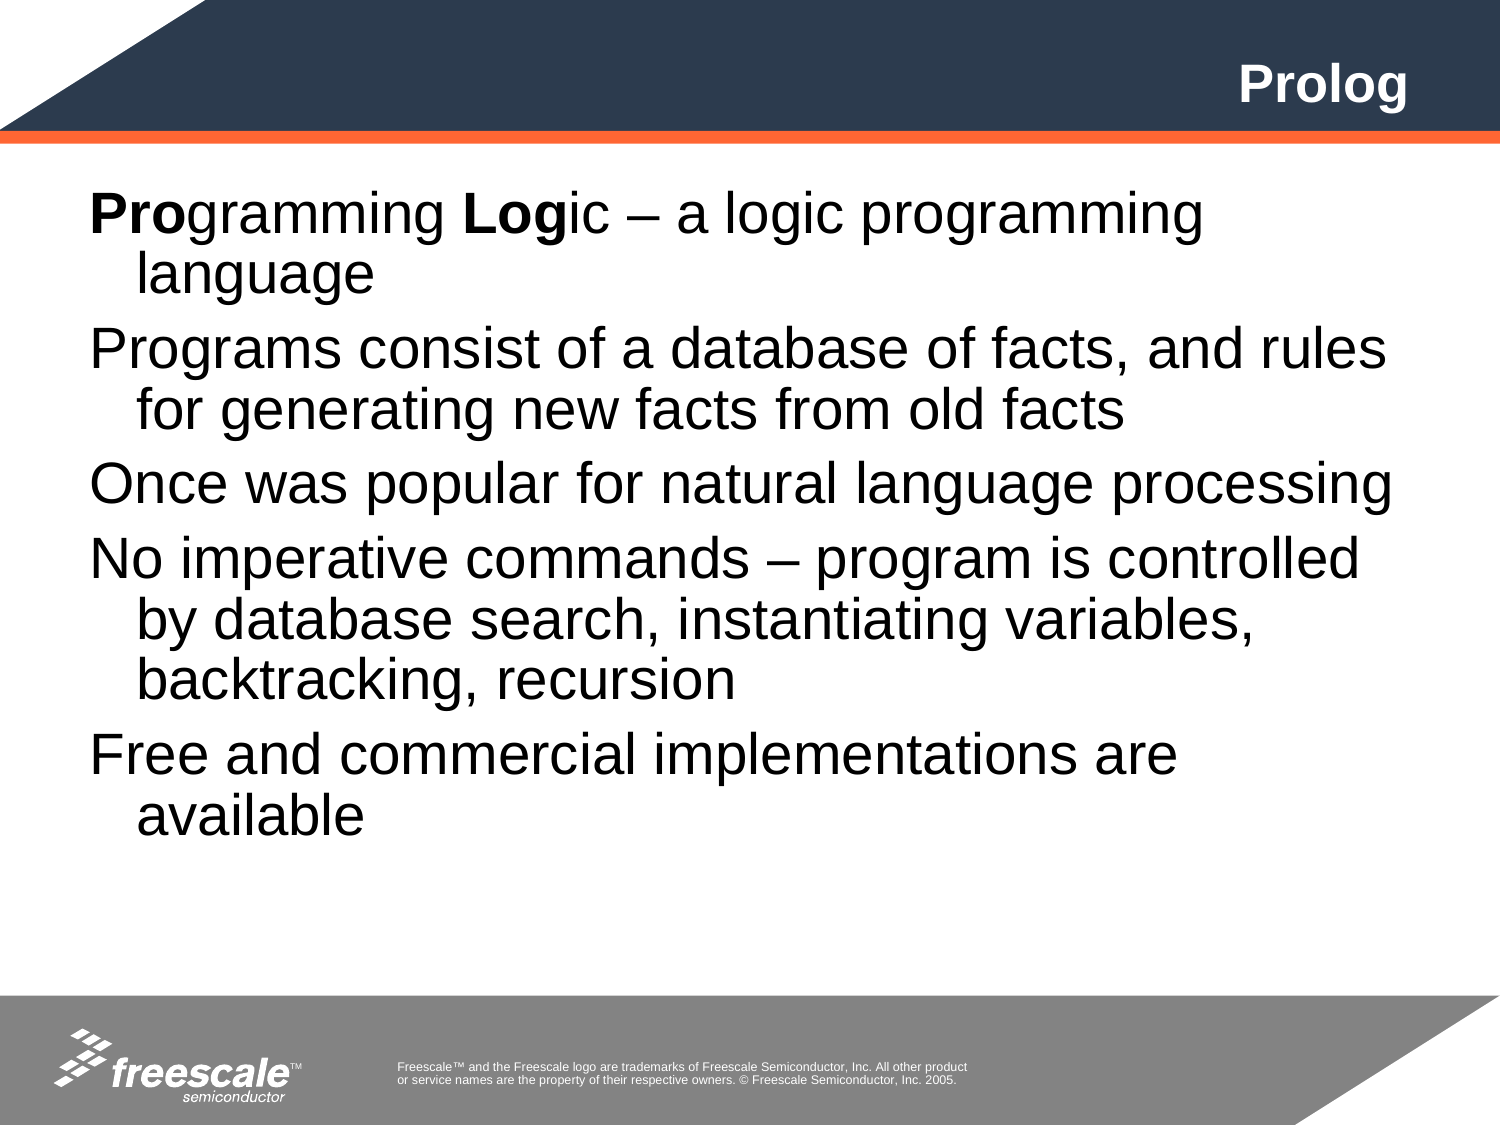

# Prolog
Programming Logic – a logic programming language
Programs consist of a database of facts, and rules for generating new facts from old facts
Once was popular for natural language processing
No imperative commands – program is controlled by database search, instantiating variables, backtracking, recursion
Free and commercial implementations are available